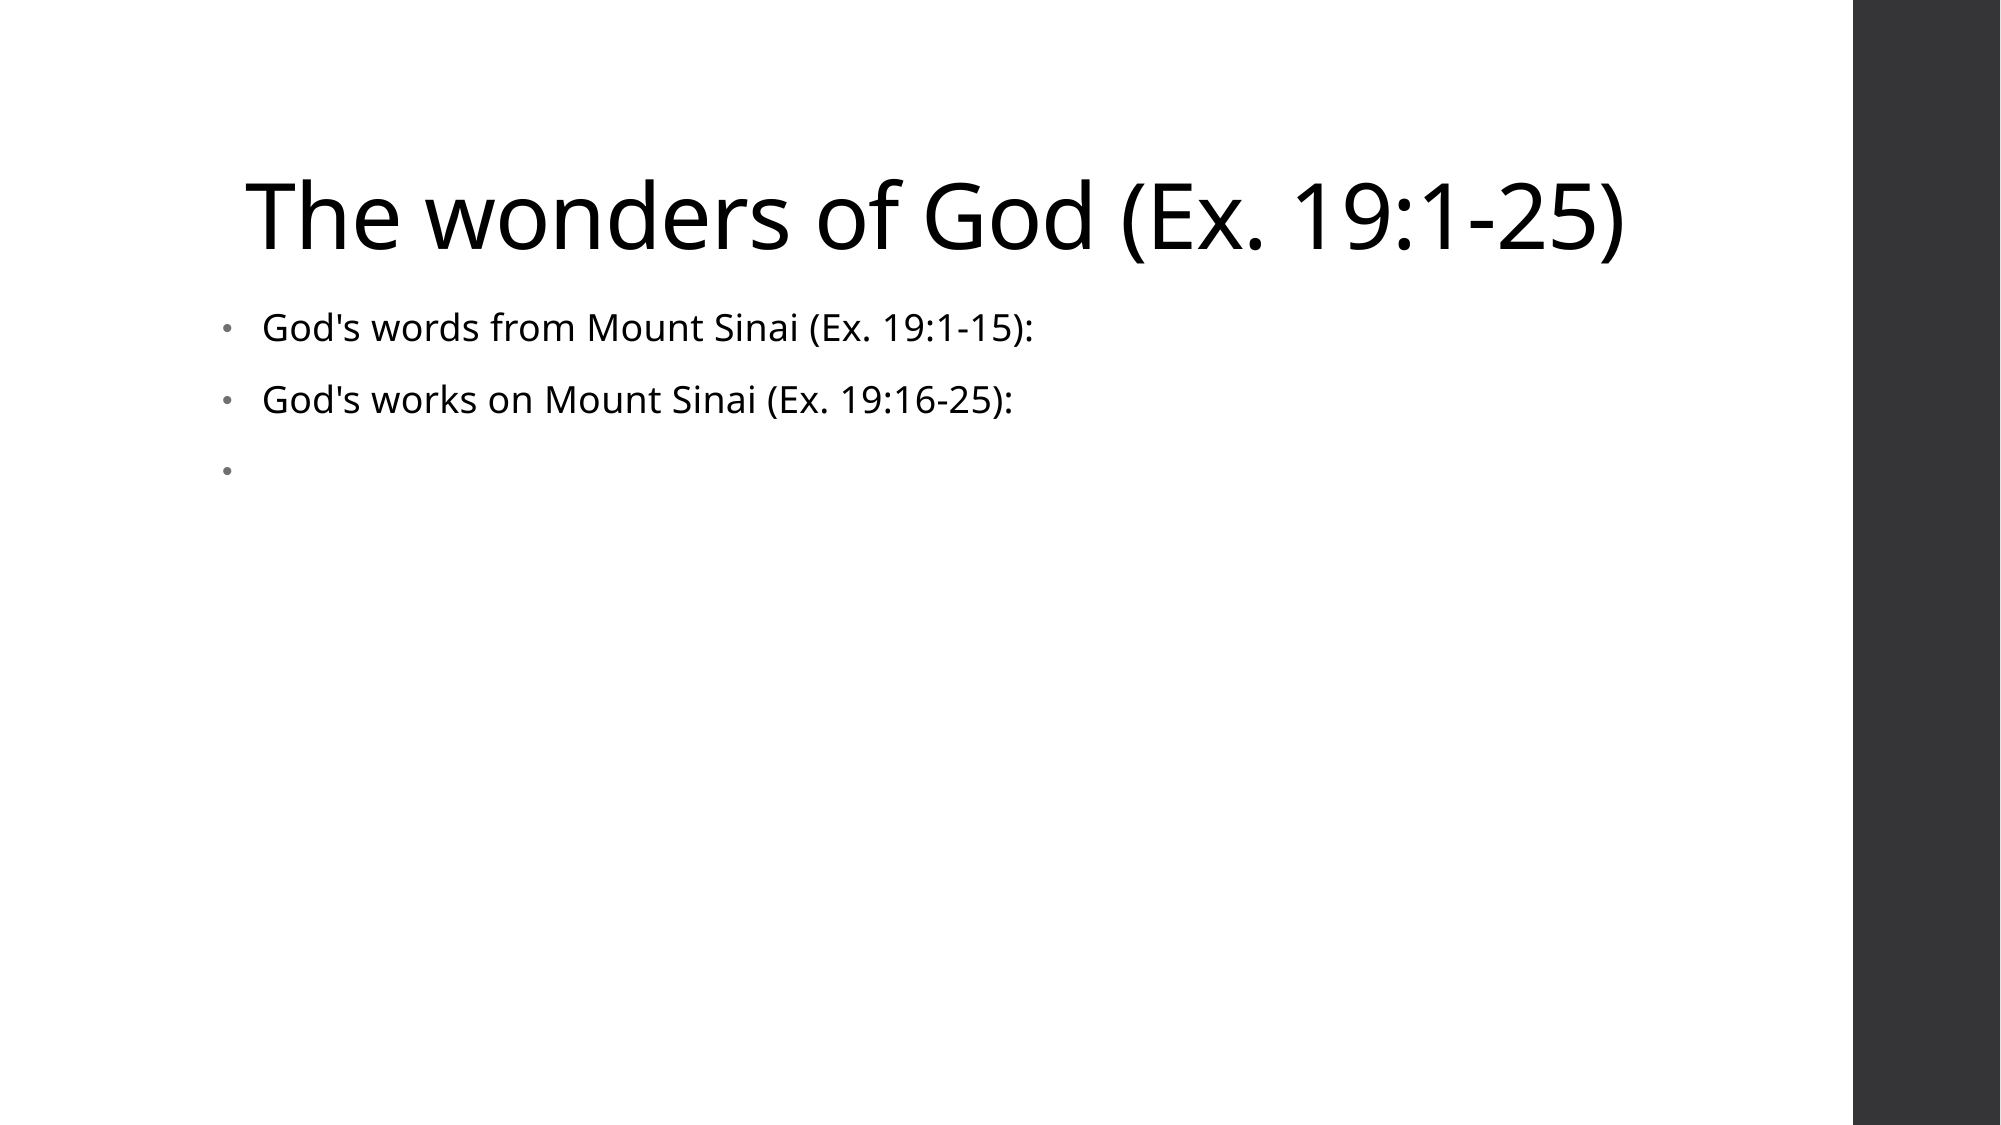

# The wonders of God (Ex. 19:1-25)
 God's words from Mount Sinai (Ex. 19:1-15):
 God's works on Mount Sinai (Ex. 19:16-25):